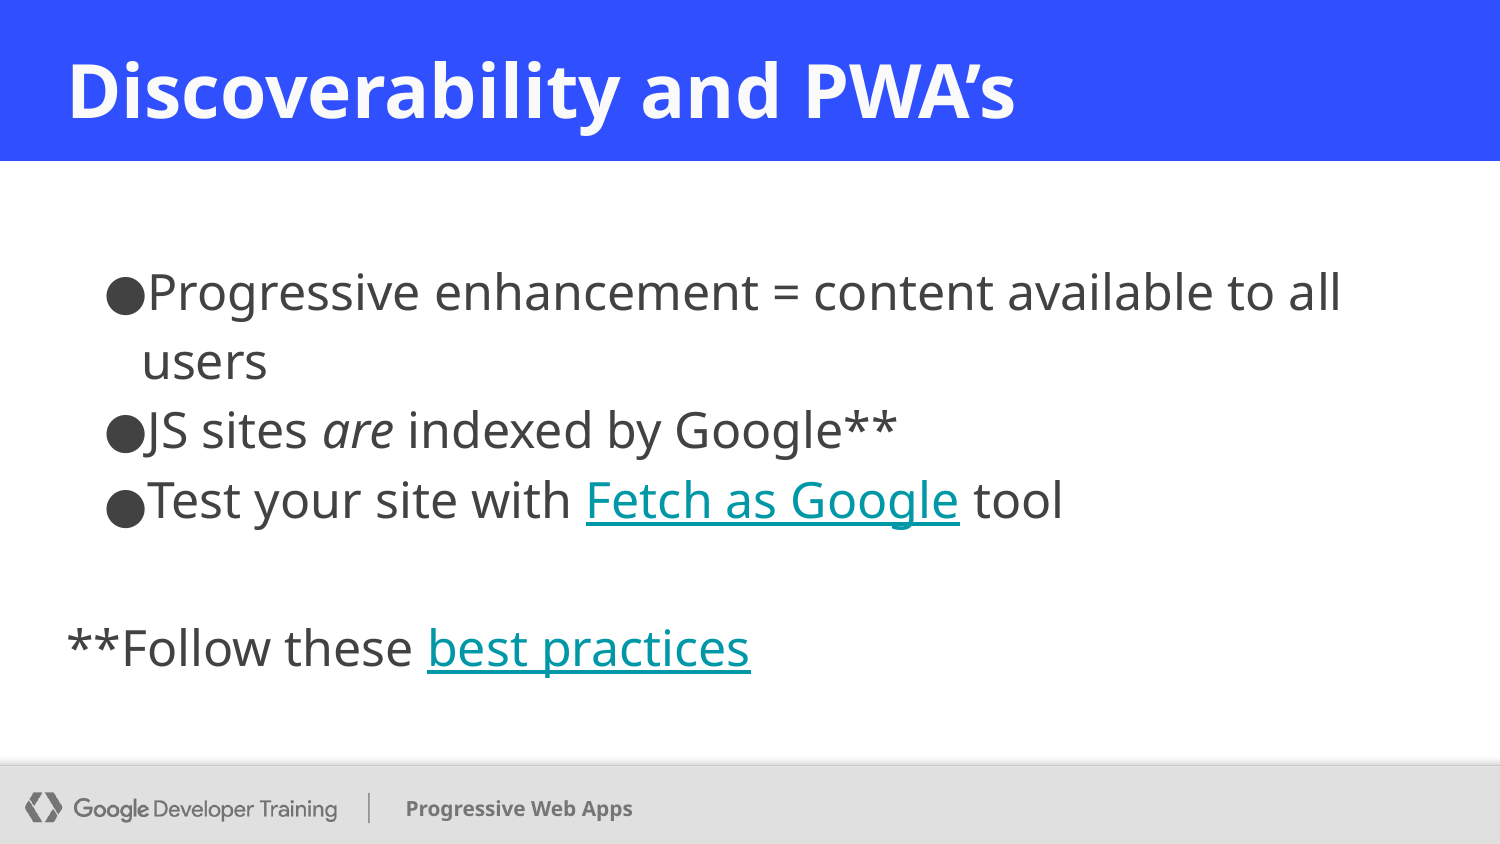

# Progressive Enhancement
Discoverability and PWA’s
Progressive enhancement = content available to all users
JS sites are indexed by Google**
Test your site with Fetch as Google tool
**Follow these best practices